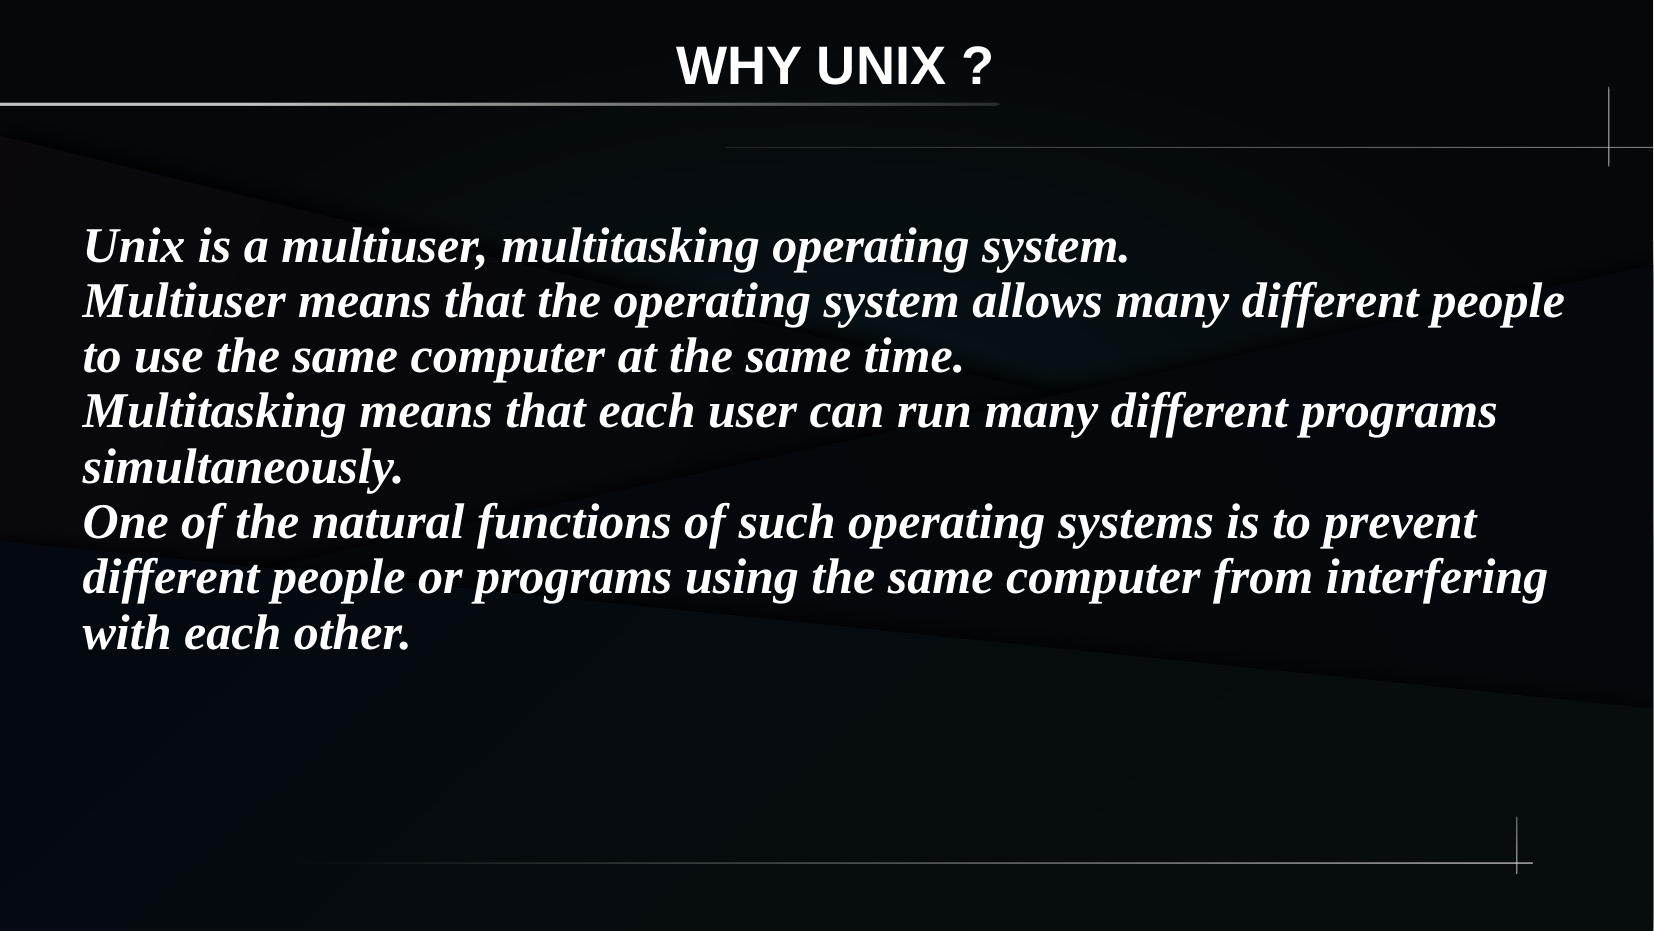

# WHY UNIX ?
Unix is a multiuser, multitasking operating system.
Multiuser means that the operating system allows many different people to use the same computer at the same time.
Multitasking means that each user can run many different programs simultaneously.
One of the natural functions of such operating systems is to prevent different people or programs using the same computer from interfering with each other.